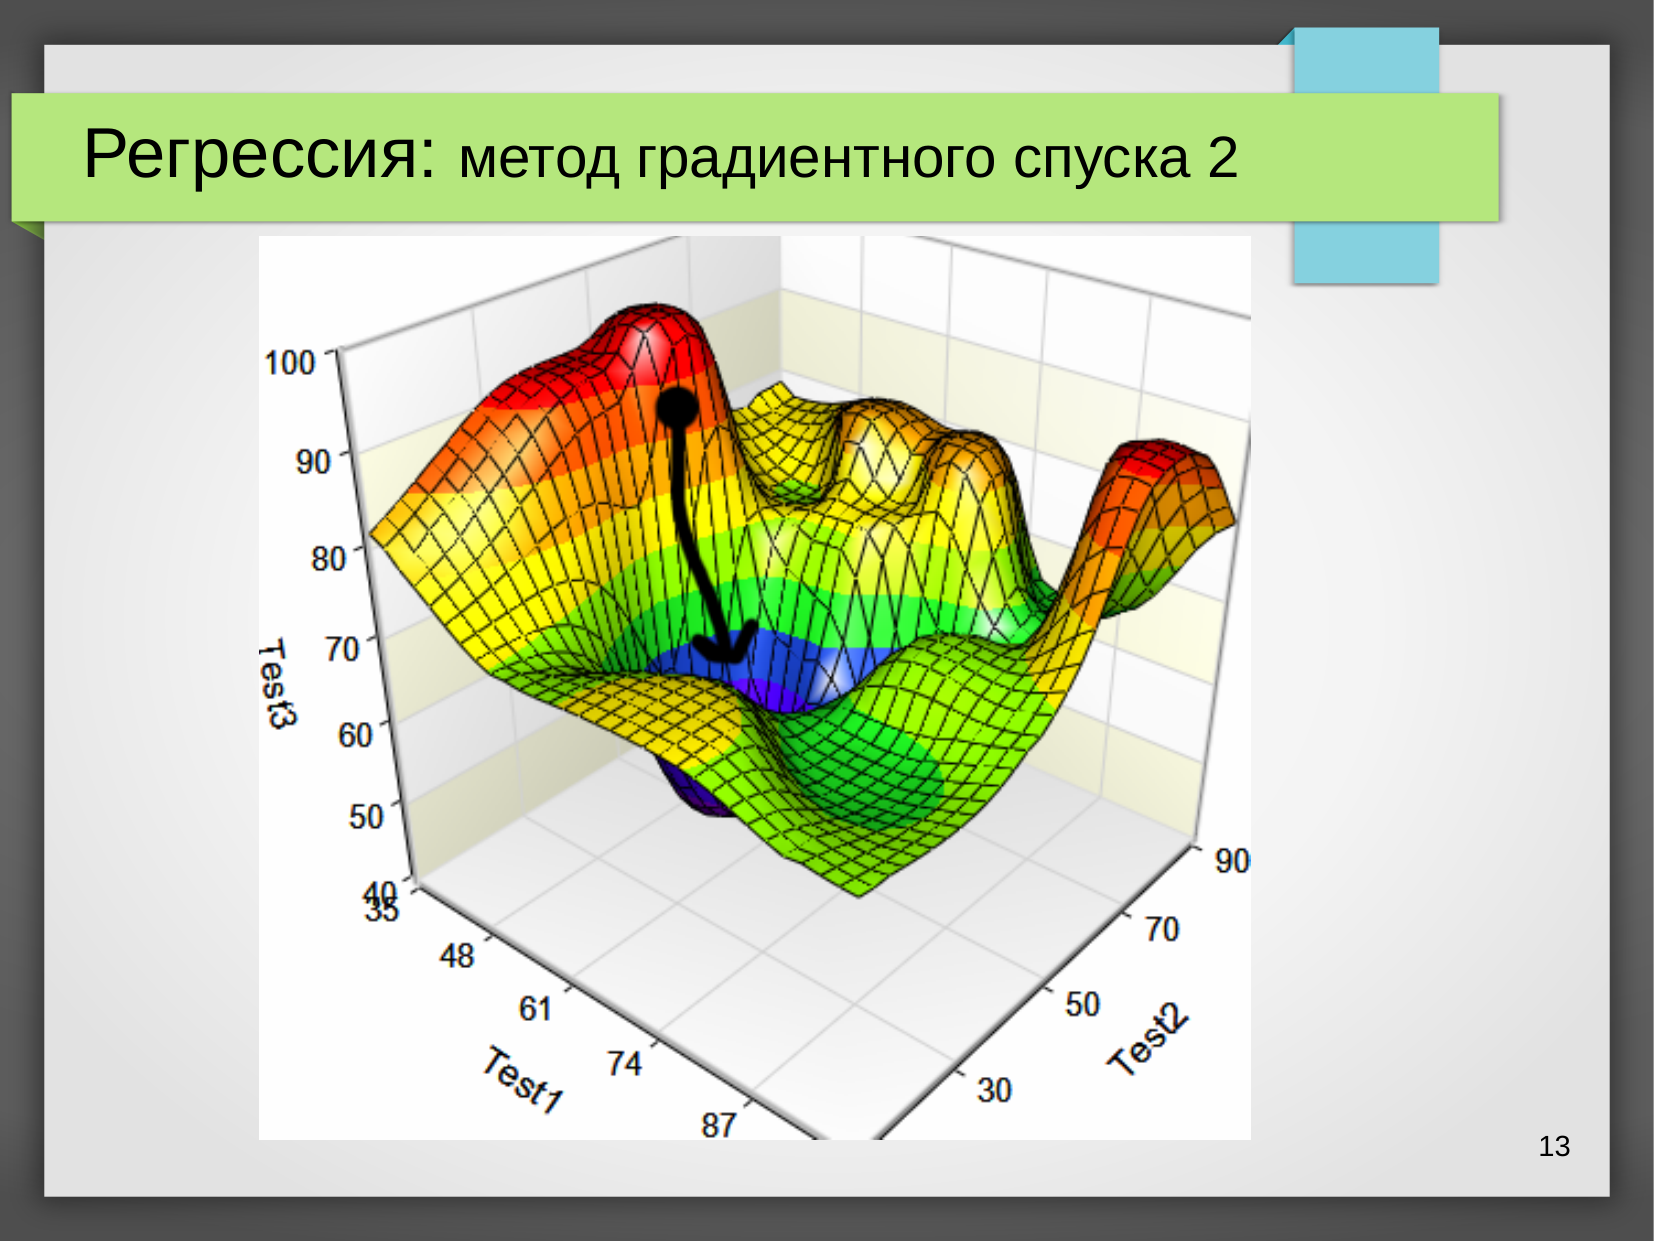

# Регрессия: метод градиентного спуска 2
13